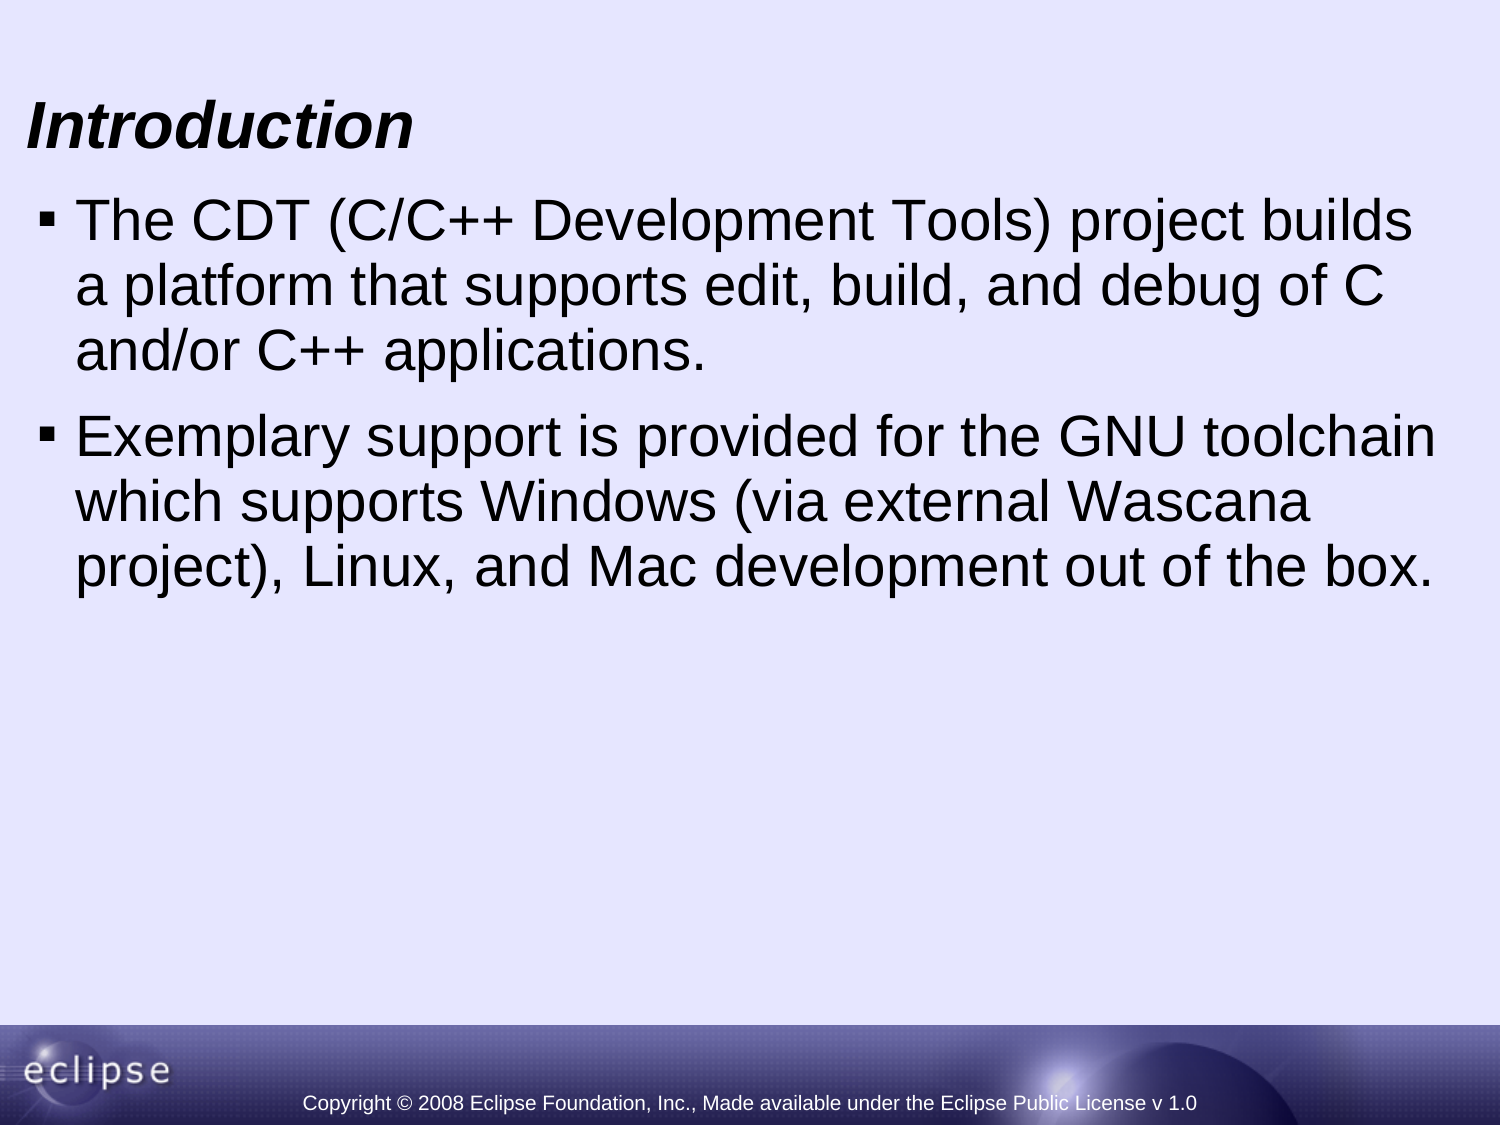

# Introduction
The CDT (C/C++ Development Tools) project builds a platform that supports edit, build, and debug of C and/or C++ applications.
Exemplary support is provided for the GNU toolchain which supports Windows (via external Wascana project), Linux, and Mac development out of the box.